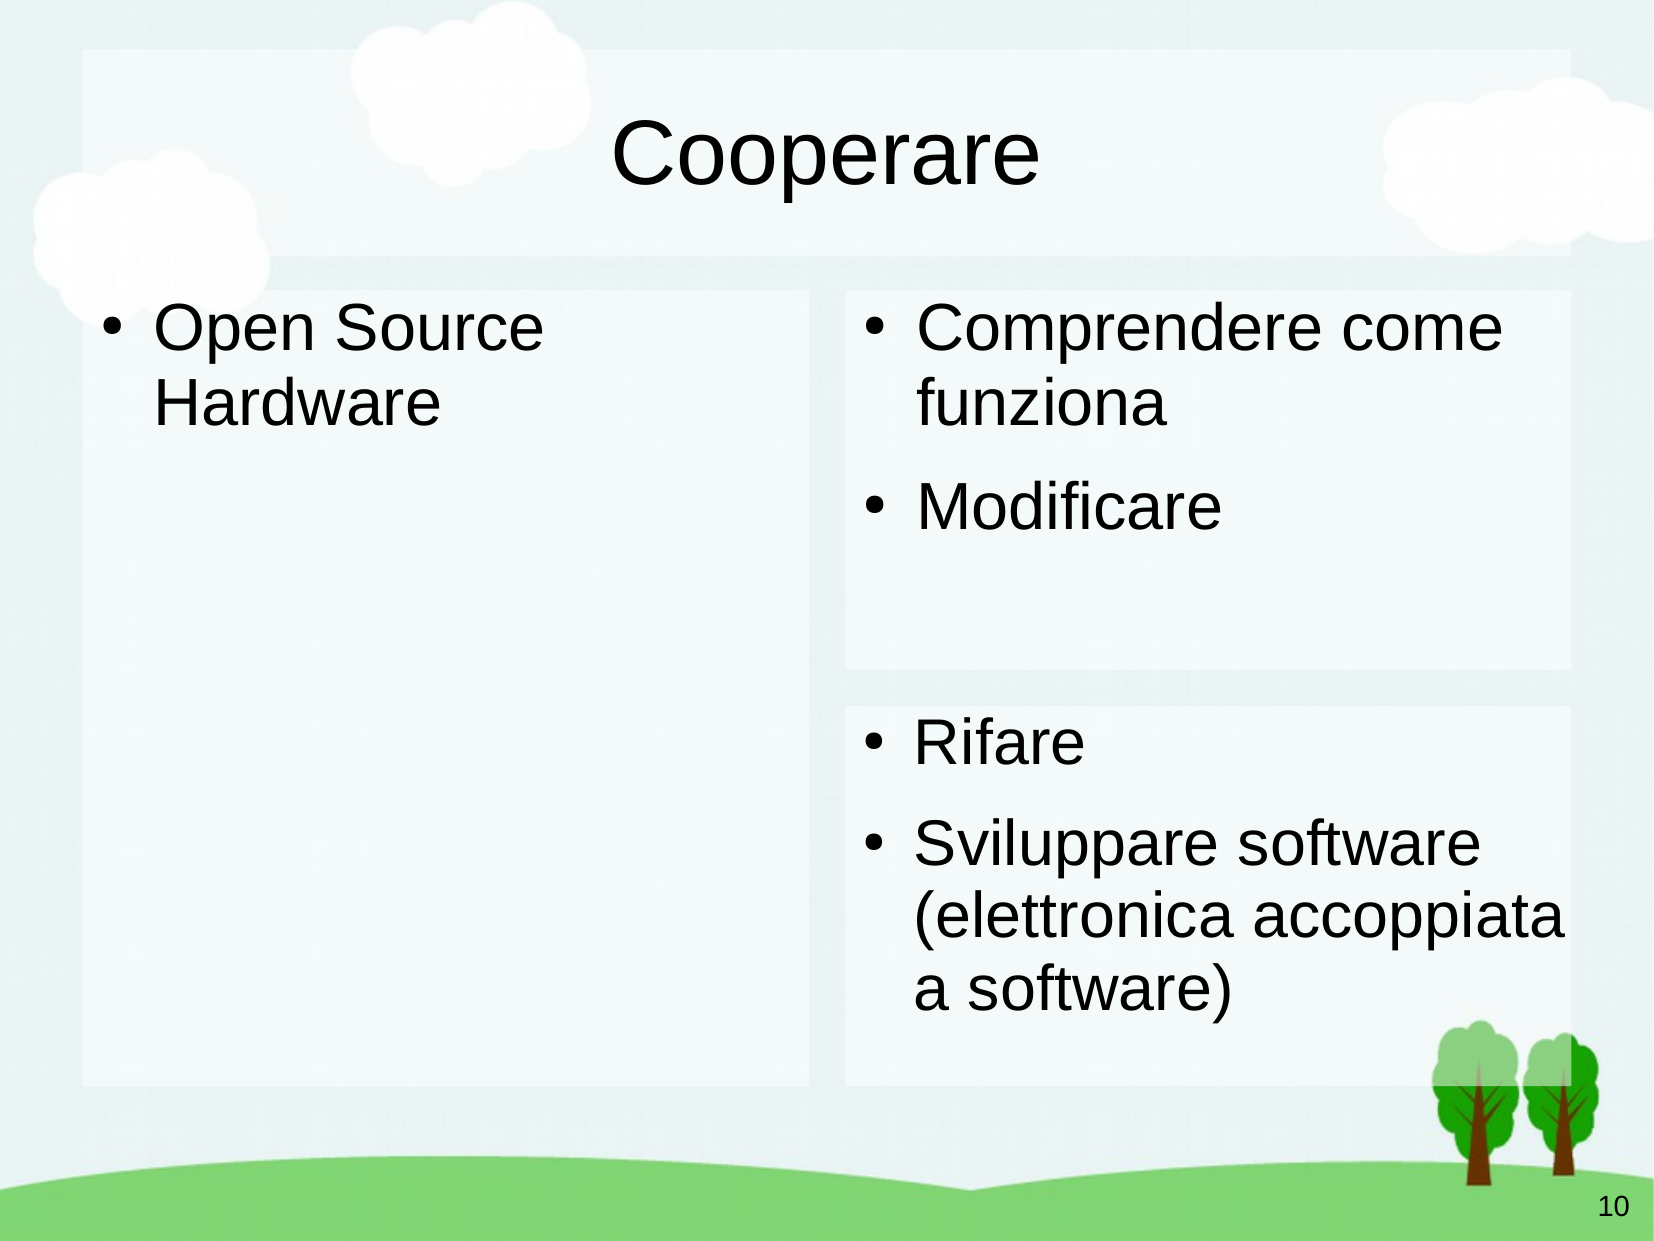

# Cooperare
Open Source Hardware
Comprendere come funziona
Modificare
Rifare
Sviluppare software (elettronica accoppiata a software)
10